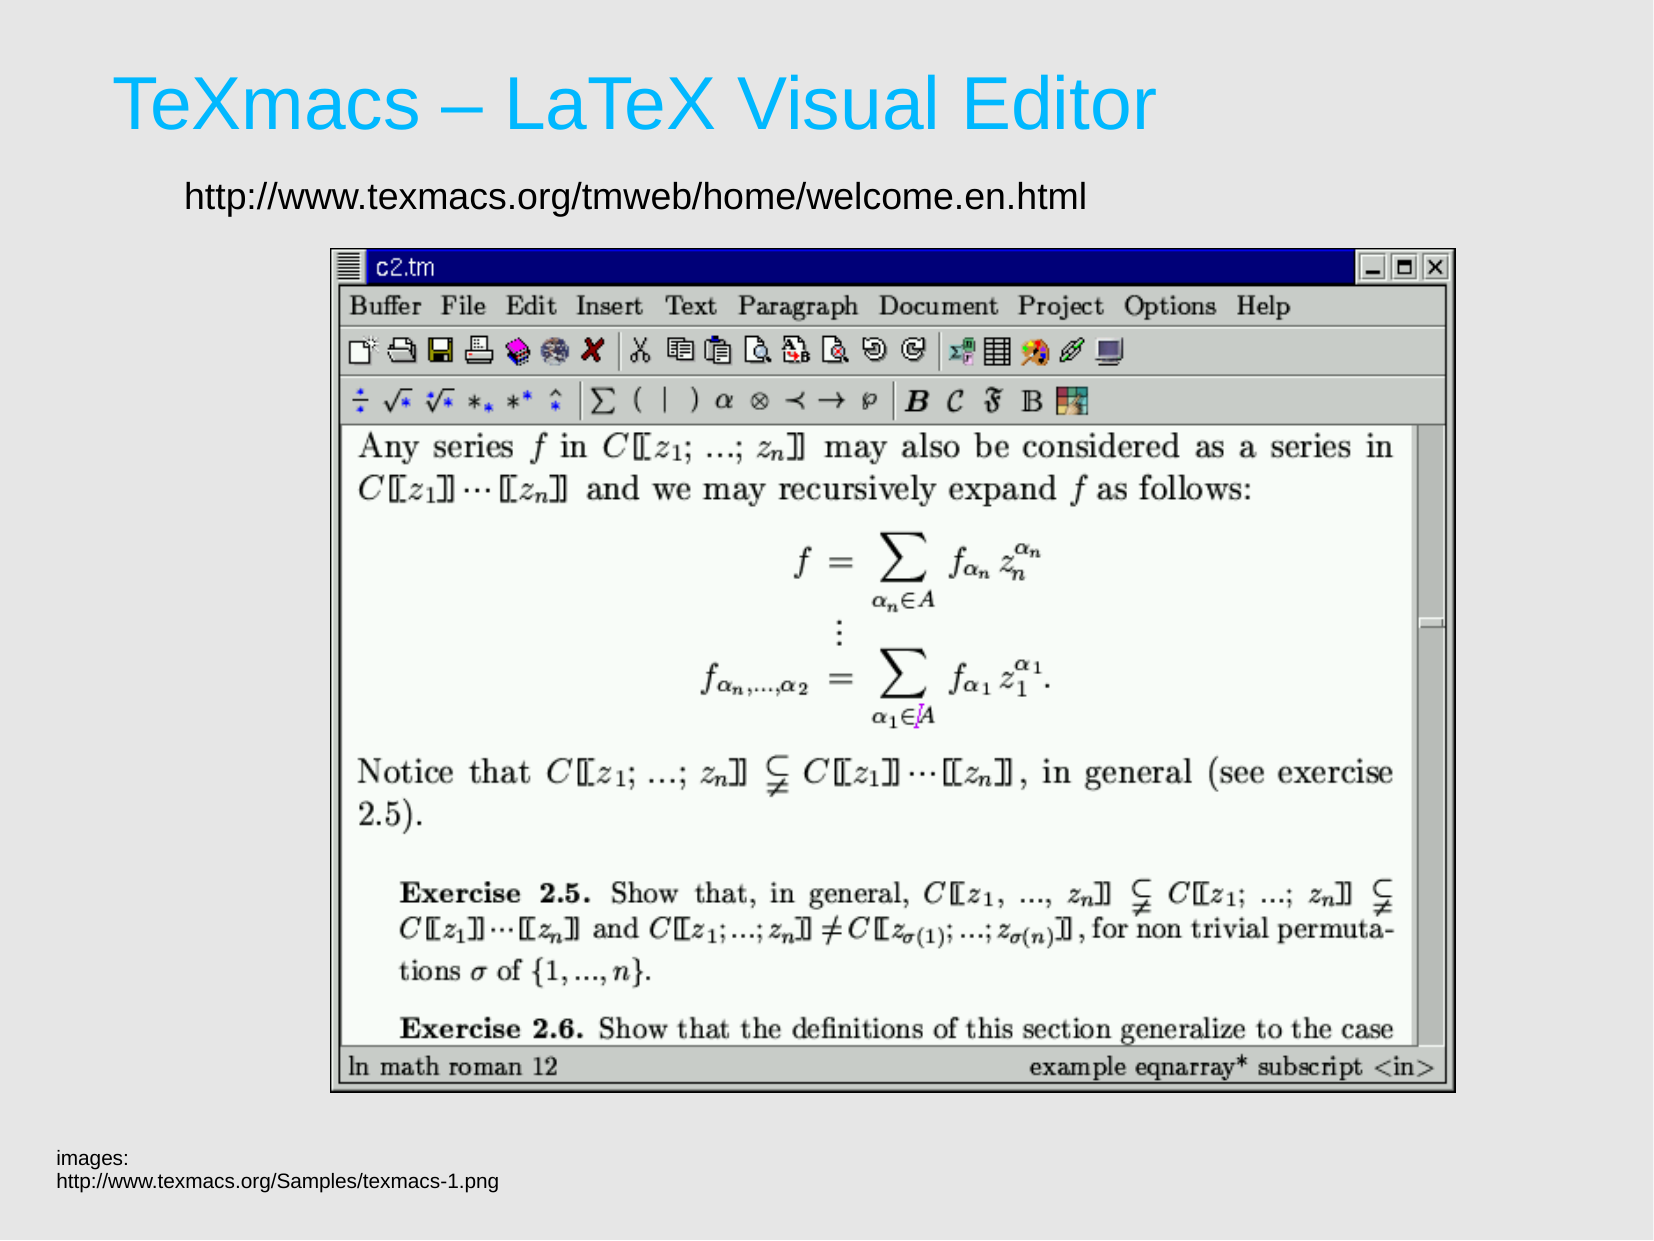

# TeXmacs – LaTeX Visual Editor
http://www.texmacs.org/tmweb/home/welcome.en.html
images:
http://www.texmacs.org/Samples/texmacs-1.png